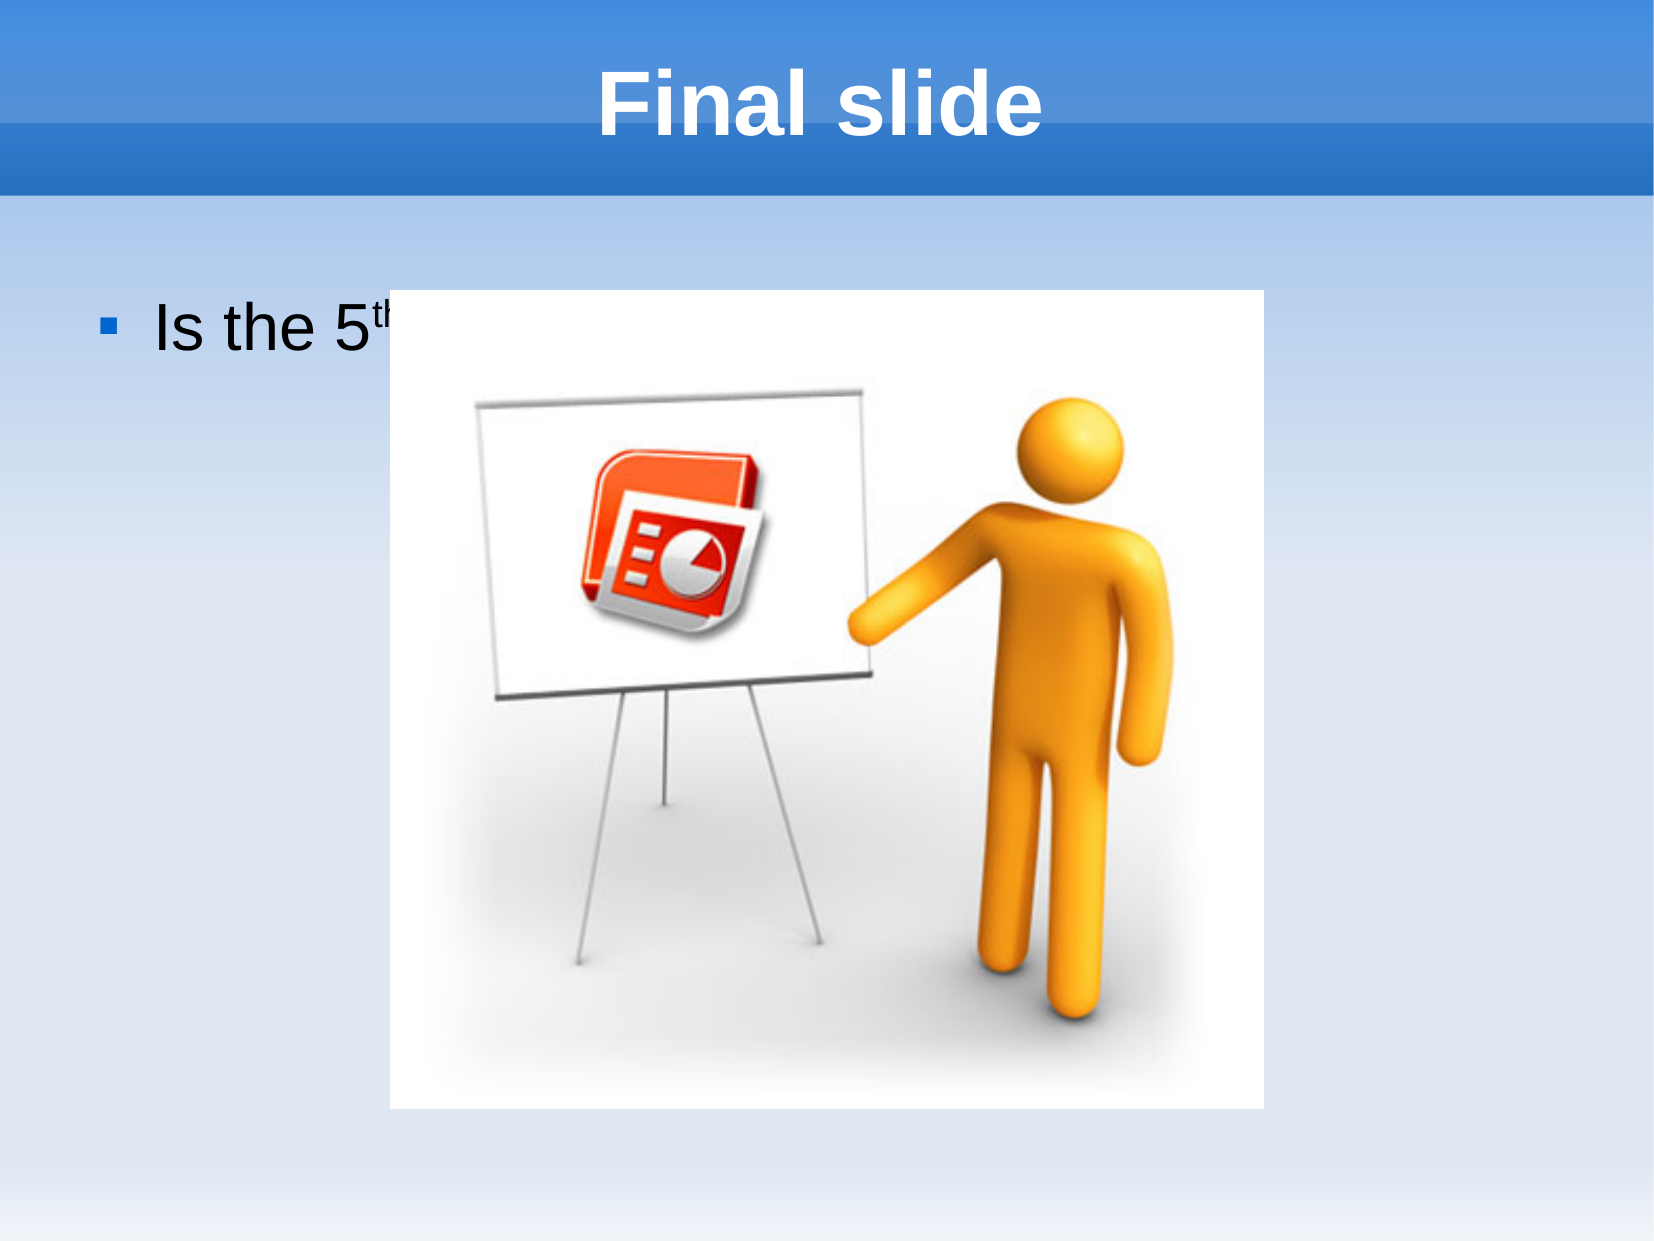

# Final slide
Is the 5th one